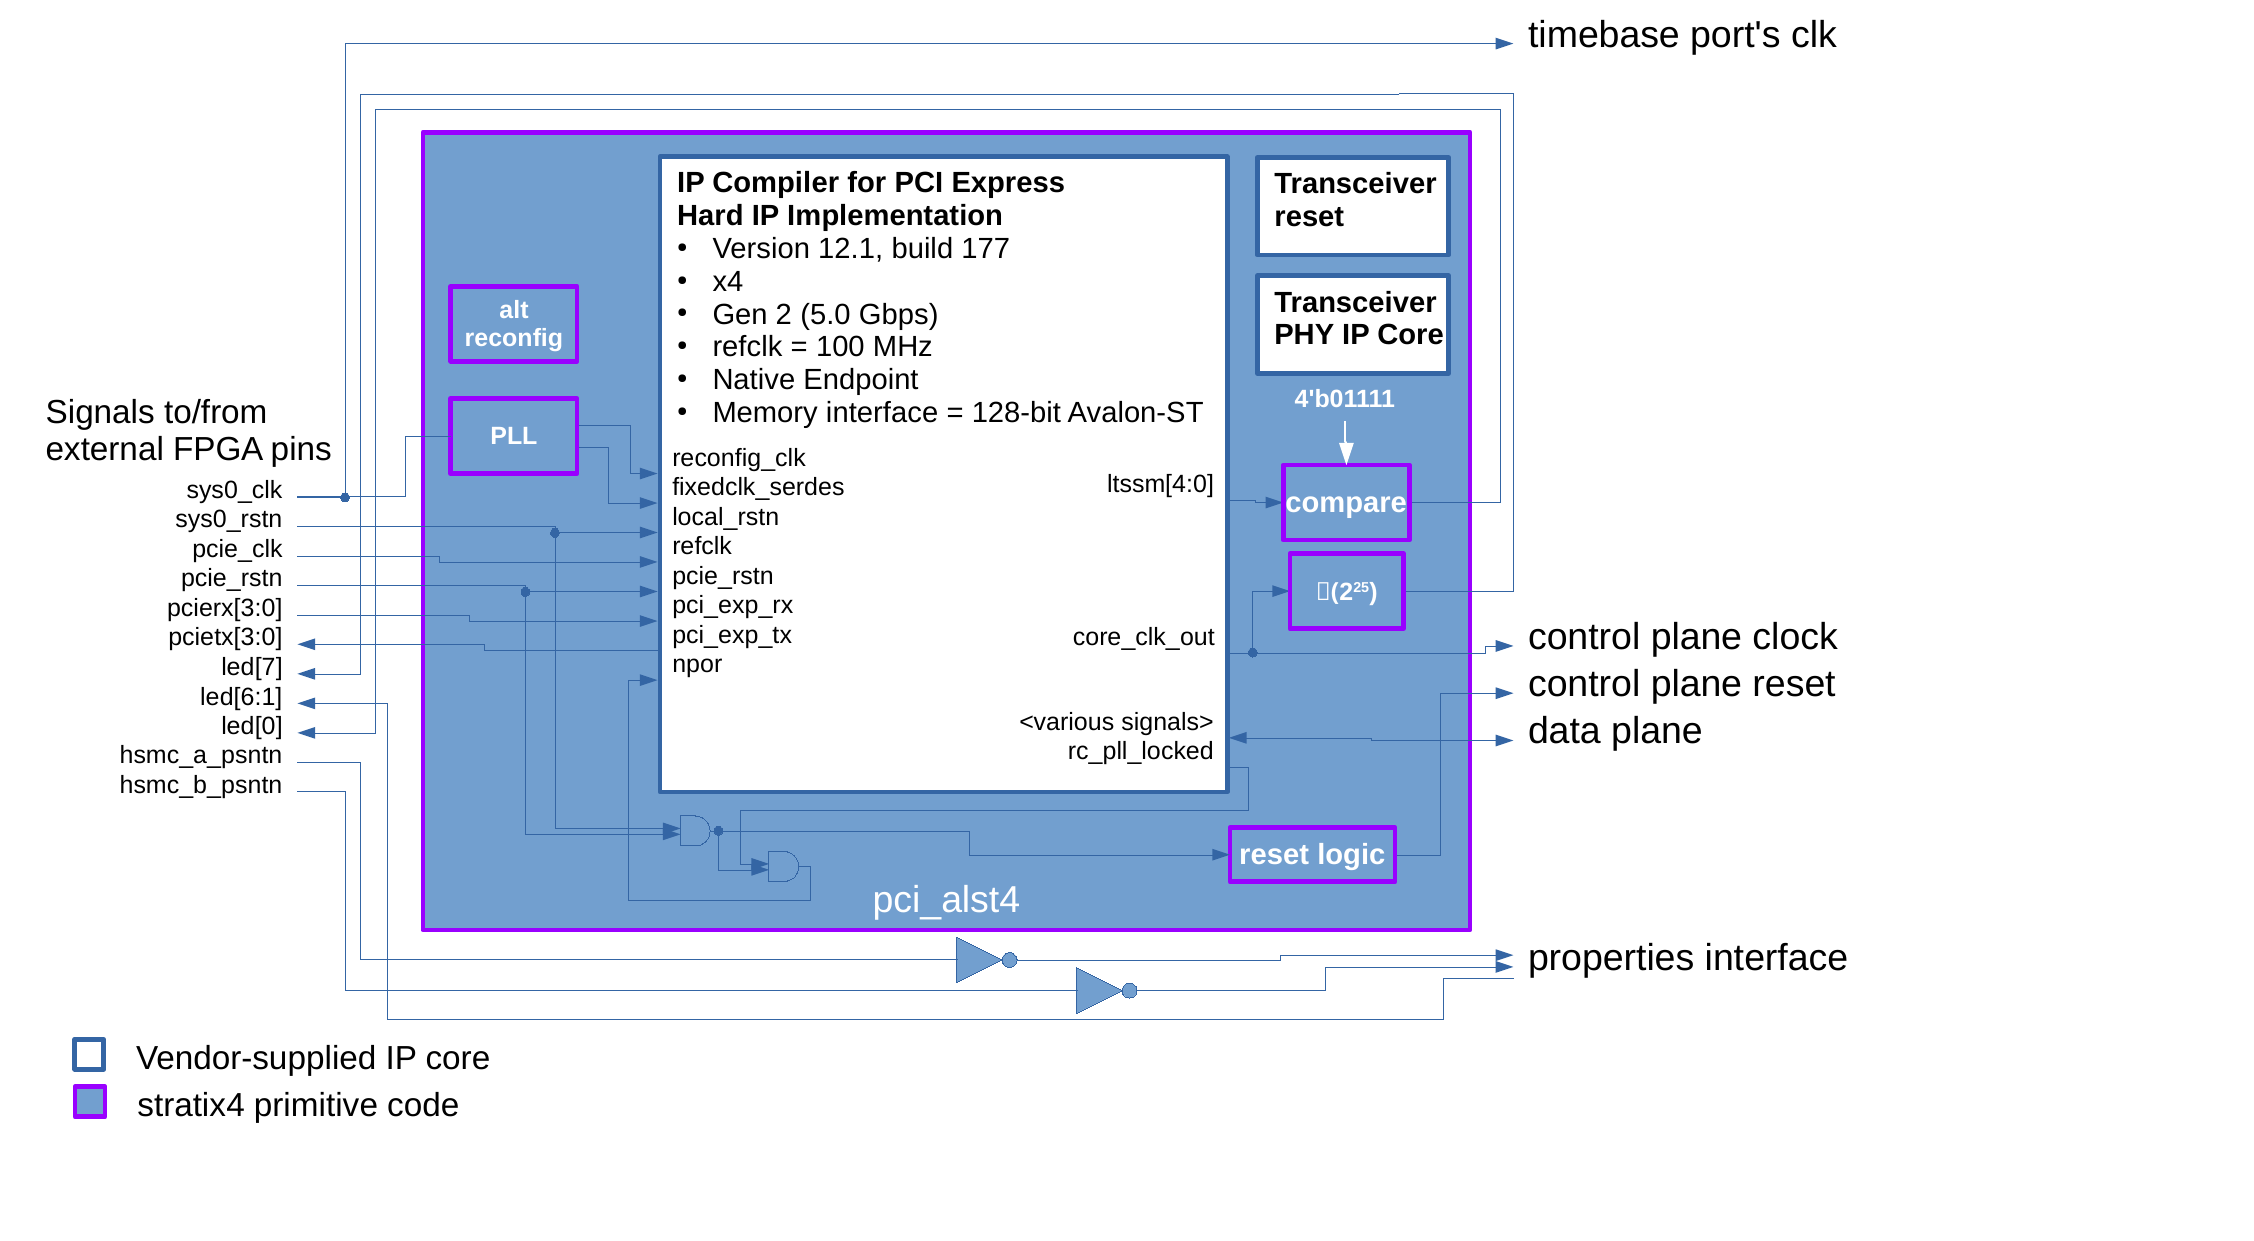

timebase port's clk
pci_alst4
IP Compiler for PCI Express
Hard IP Implementation
Version 12.1, build 177
x4
Gen 2 (5.0 Gbps)
refclk = 100 MHz
Native Endpoint
Memory interface = 128-bit Avalon-ST
Transceiver
reset
Transceiver
PHY IP Core
alt
reconfig
PLL
PLL
4'b01111
Signals to/from
external FPGA pins
PLL
PLL
PLL
reconfig_clk
ltssm[4:0]
compare
fixedclk_serdes
sys0_clk
local_rstn
sys0_rstn
refclk
pcie_clk
➗(225)
pcie_rstn
pcie_rstn
pci_exp_rx
pcierx[3:0]
control plane clock
pci_exp_tx
core_clk_out
pcietx[3:0]
npor
led[7]
control plane reset
led[6:1]
<various signals>
data plane
led[0]
rc_pll_locked
hsmc_a_psntn
hsmc_b_psntn
reset logic
properties interface
Vendor-supplied IP core
stratix4 primitive code